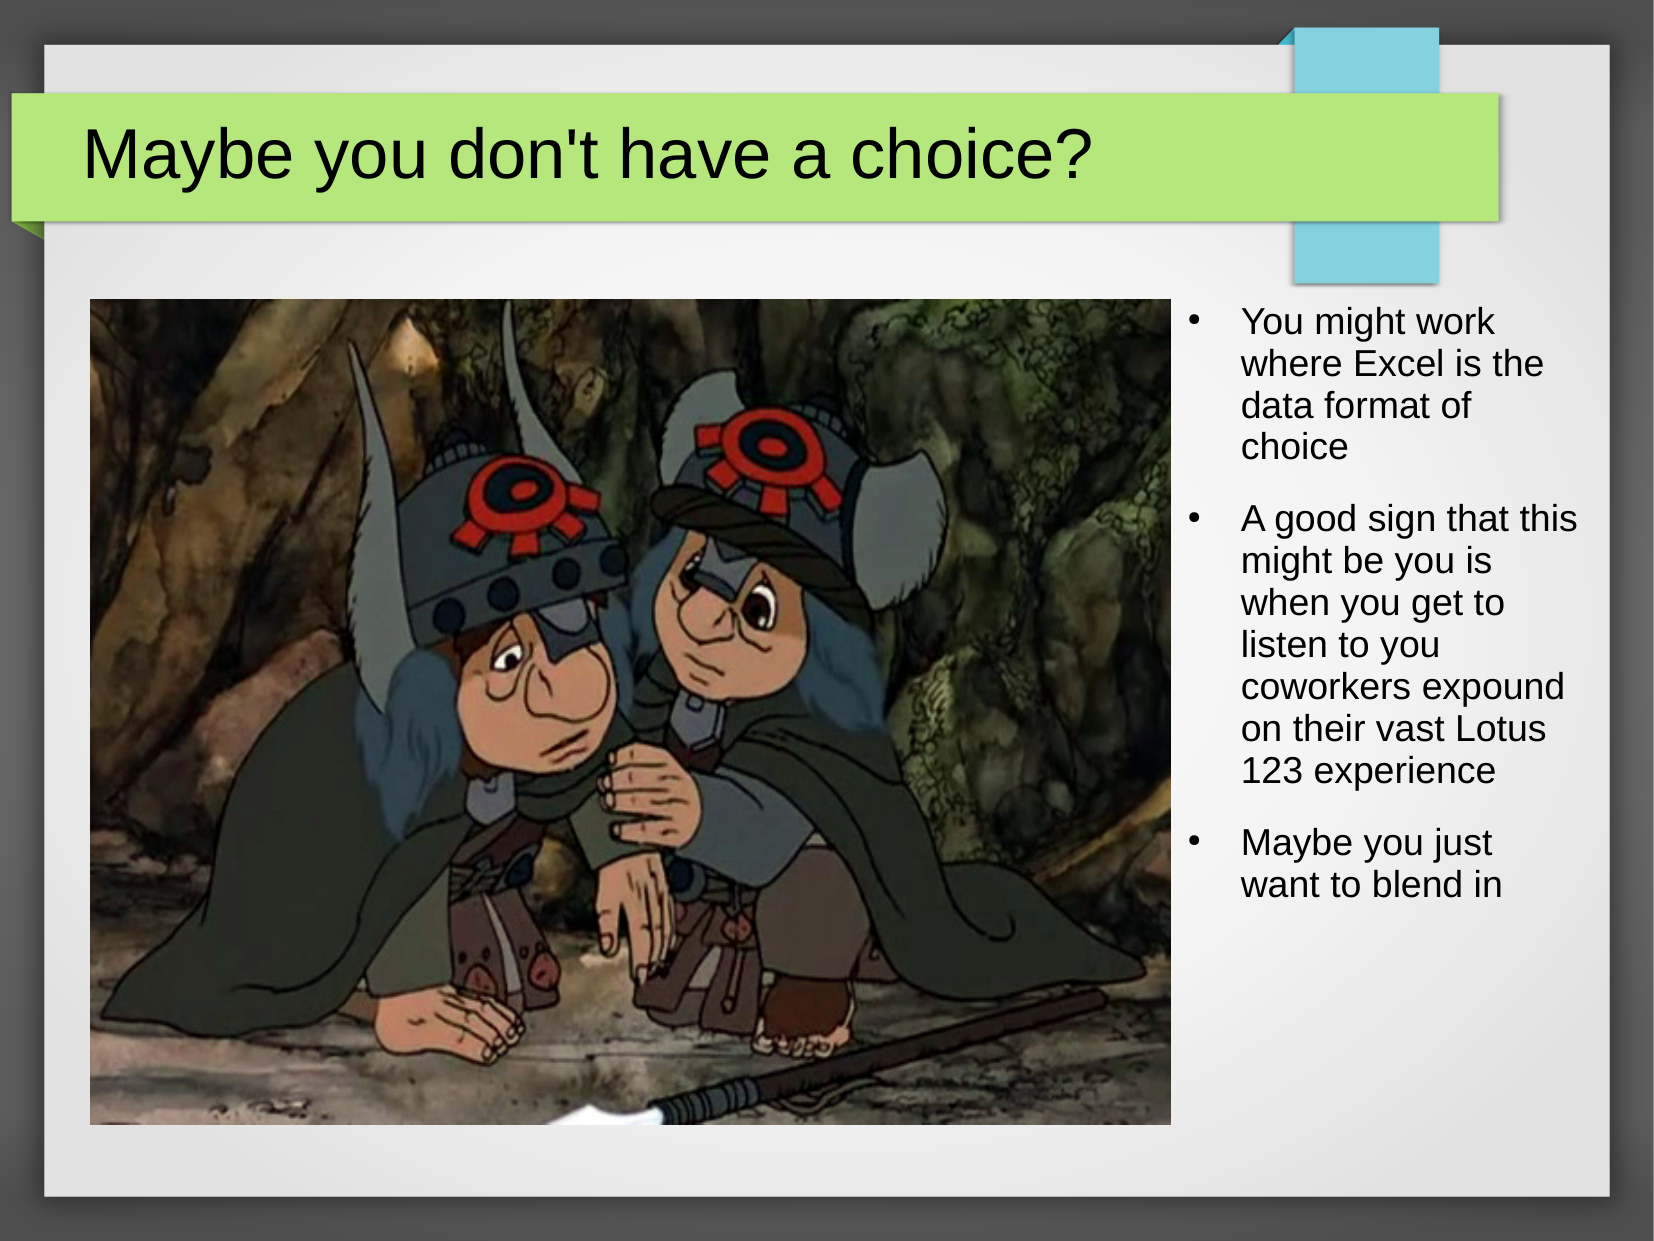

# Maybe you don't have a choice?
You might work where Excel is the data format of choice
A good sign that this might be you is when you get to listen to you coworkers expound on their vast Lotus 123 experience
Maybe you just want to blend in